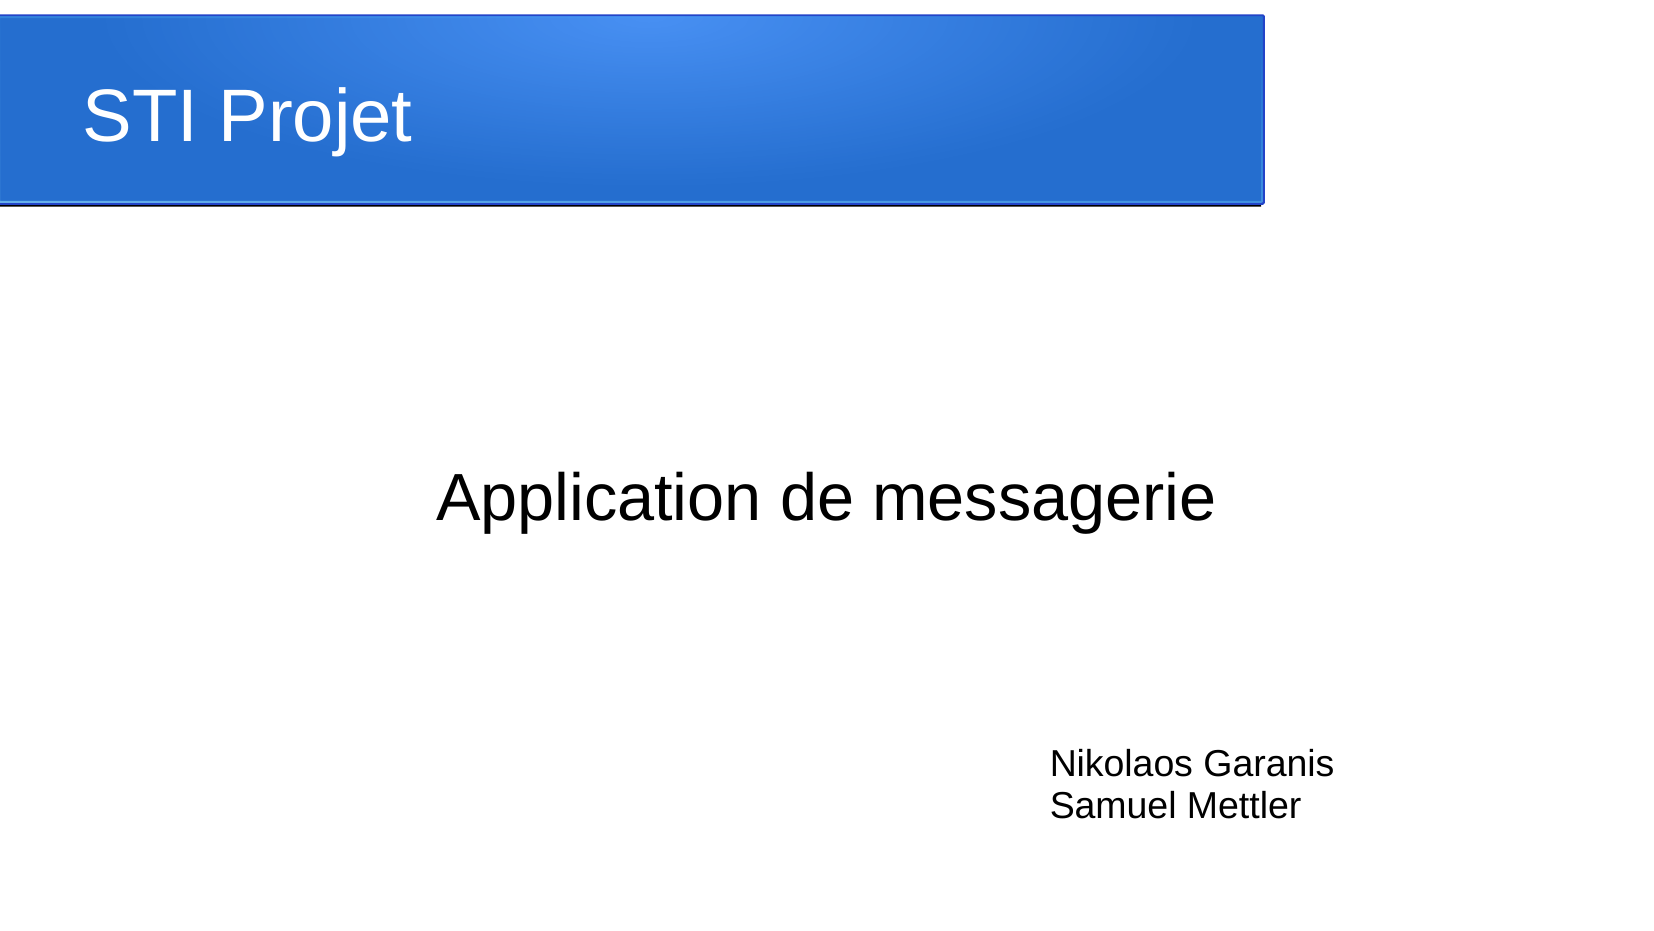

# STI Projet
Application de messagerie
Nikolaos Garanis
Samuel Mettler